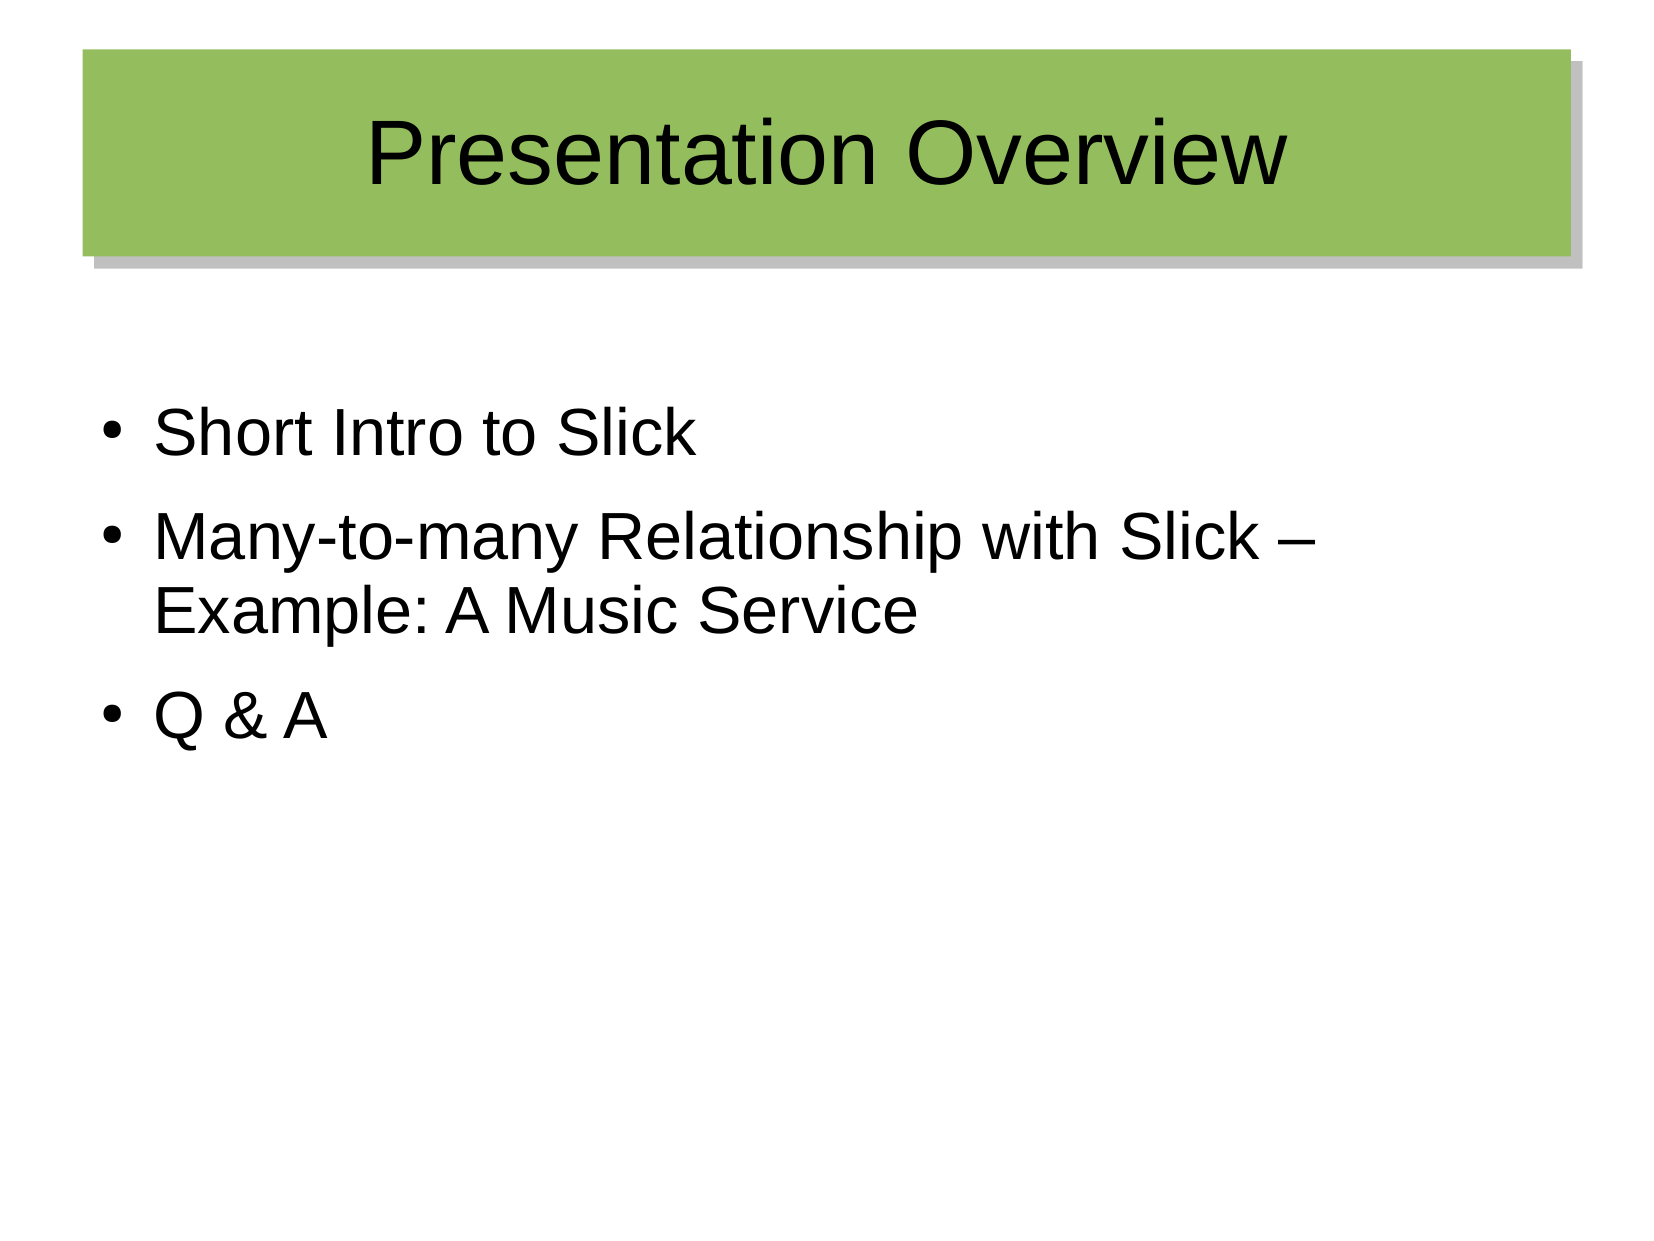

# Presentation Overview
Short Intro to Slick
Many-to-many Relationship with Slick – Example: A Music Service
Q & A